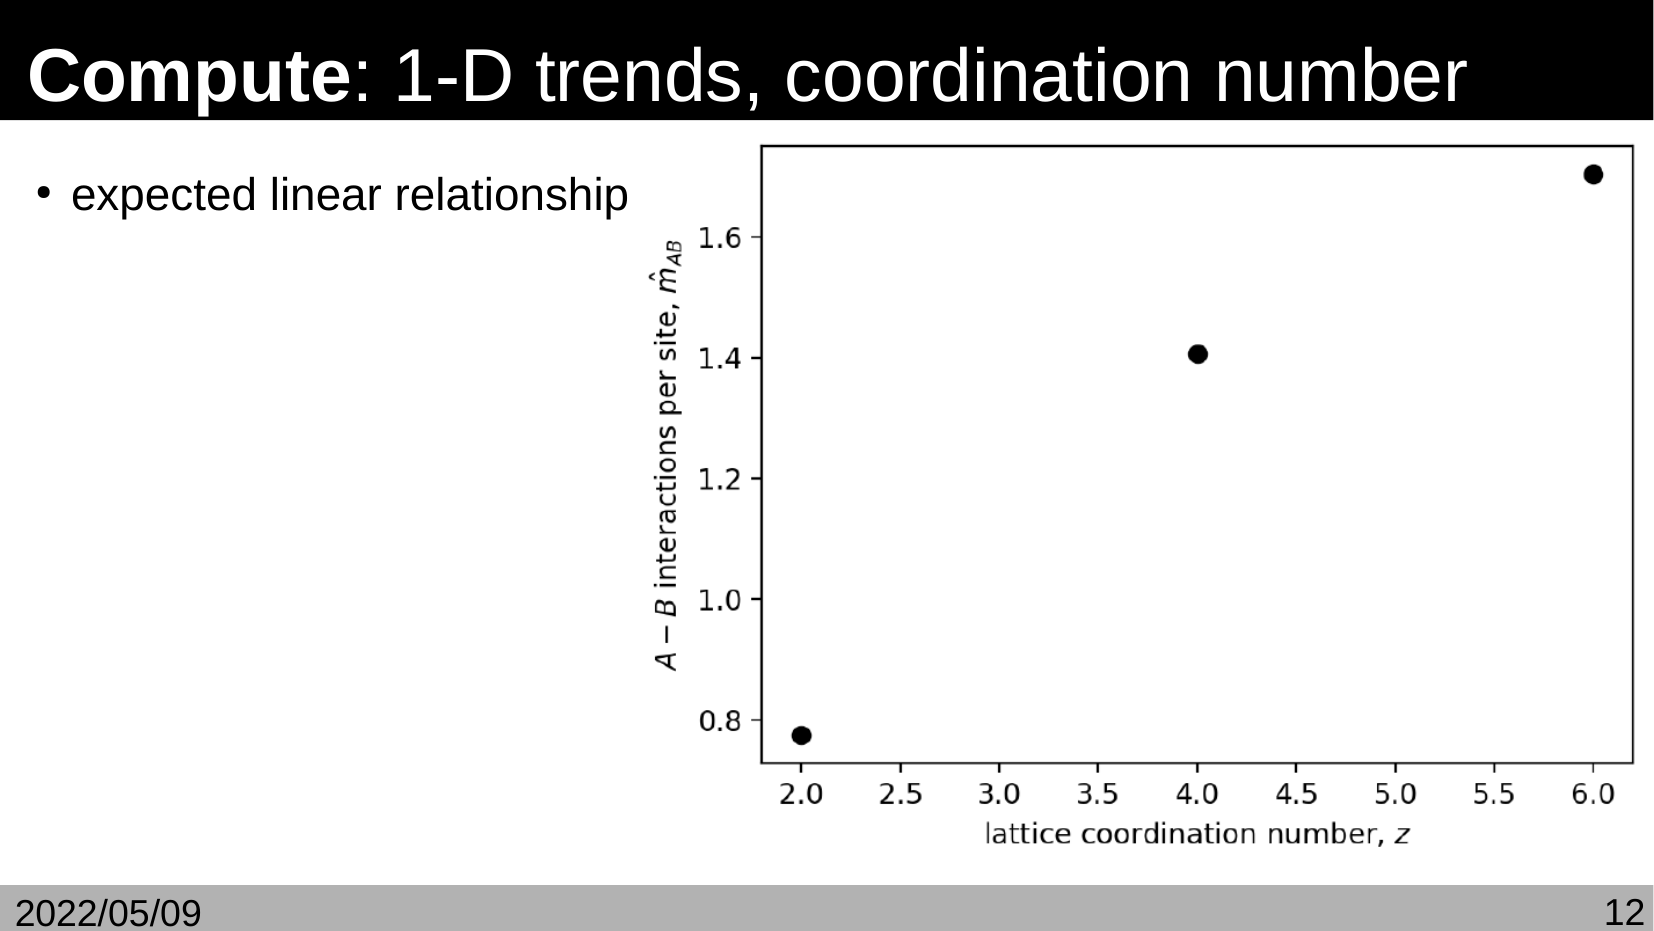

Compute: 1-D trends, coordination number
expected linear relationship
2022/05/09